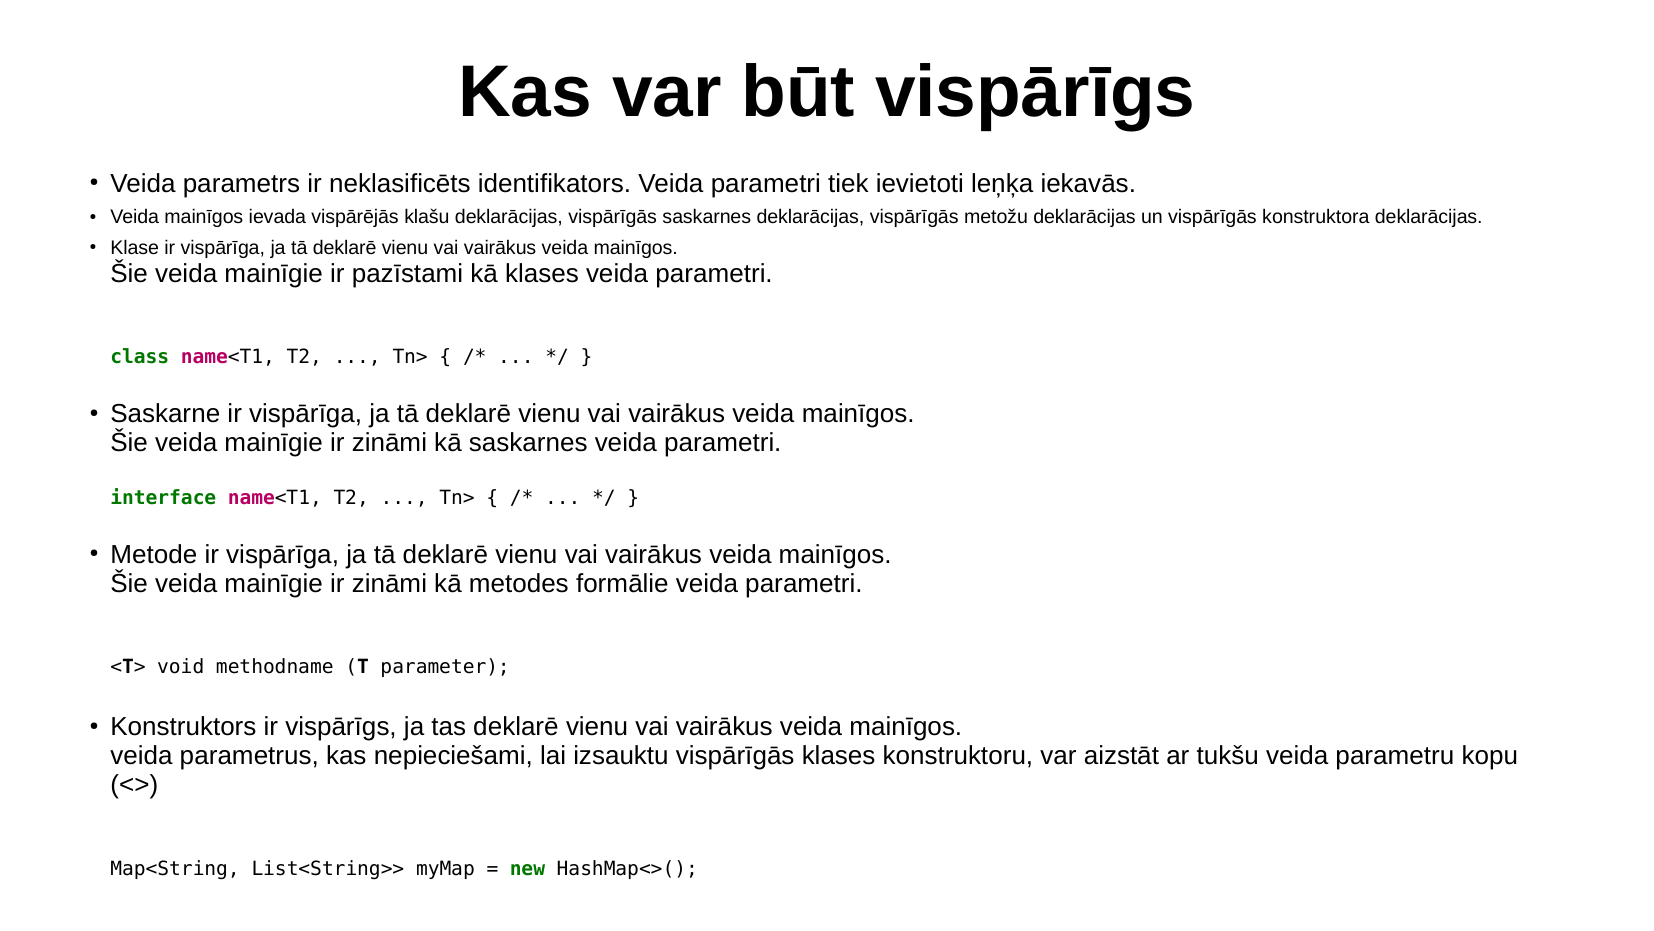

# Kas var būt vispārīgs
Veida parametrs ir neklasificēts identifikators. Veida parametri tiek ievietoti leņķa iekavās.
Veida mainīgos ievada vispārējās klašu deklarācijas, vispārīgās saskarnes deklarācijas, vispārīgās metožu deklarācijas un vispārīgās konstruktora deklarācijas.
Klase ir vispārīga, ja tā deklarē vienu vai vairākus veida mainīgos.
Šie veida mainīgie ir pazīstami kā klases veida parametri.
class name<T1, T2, ..., Tn> { /* ... */ }
Saskarne ir vispārīga, ja tā deklarē vienu vai vairākus veida mainīgos.
Šie veida mainīgie ir zināmi kā saskarnes veida parametri.
interface name<T1, T2, ..., Tn> { /* ... */ }
Metode ir vispārīga, ja tā deklarē vienu vai vairākus veida mainīgos.
Šie veida mainīgie ir zināmi kā metodes formālie veida parametri.
<T> void methodname (T parameter);
Konstruktors ir vispārīgs, ja tas deklarē vienu vai vairākus veida mainīgos.
veida parametrus, kas nepieciešami, lai izsauktu vispārīgās klases konstruktoru, var aizstāt ar tukšu veida parametru kopu (<>)
Map<String, List<String>> myMap = new HashMap<>();